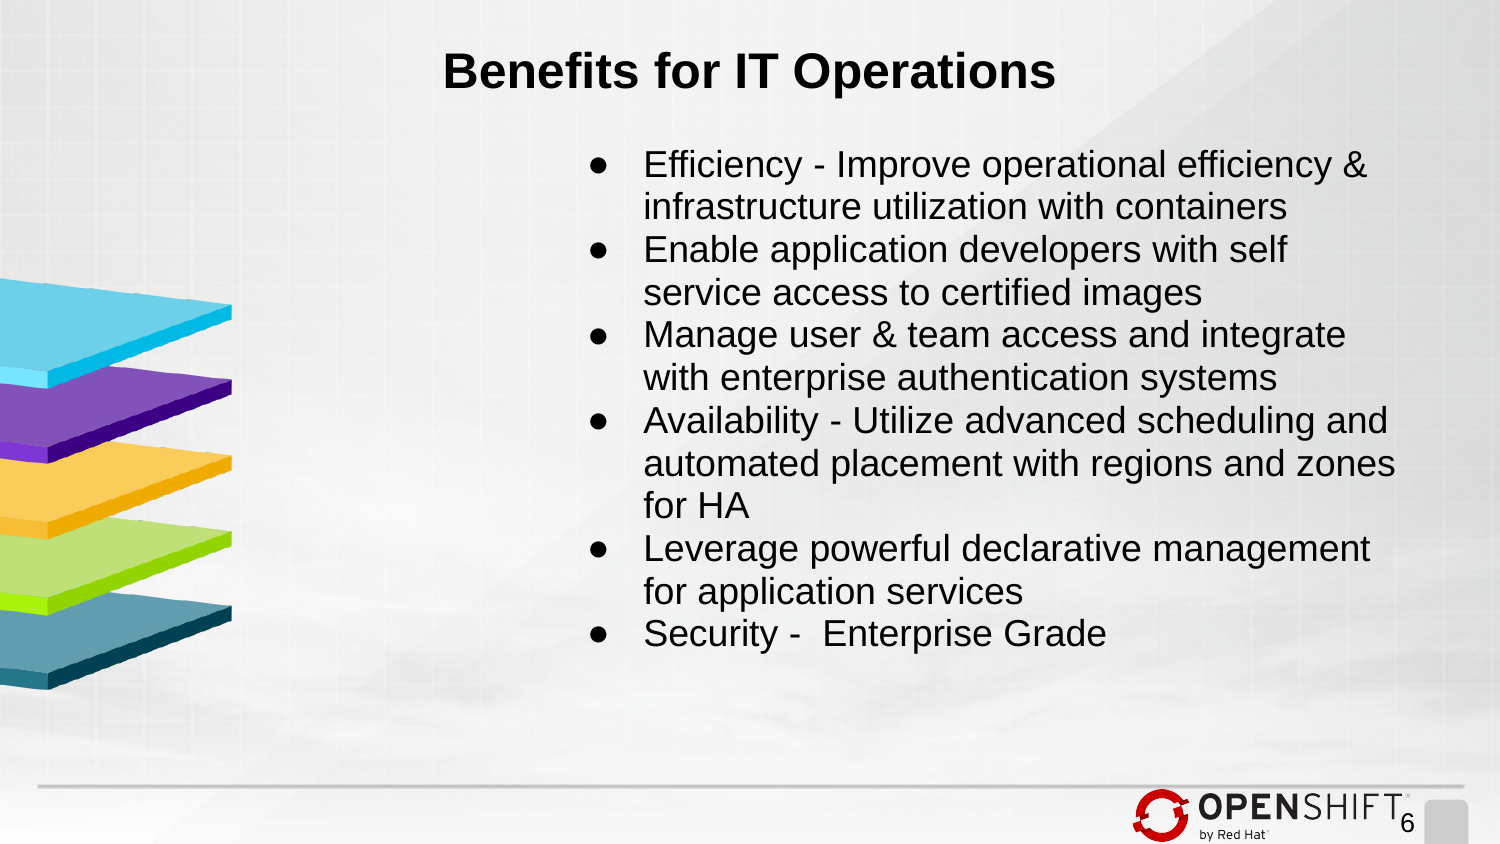

# Benefits for IT Operations
Efficiency - Improve operational efficiency & infrastructure utilization with containers
Enable application developers with self service access to certified images
Manage user & team access and integrate with enterprise authentication systems
Availability - Utilize advanced scheduling and automated placement with regions and zones for HA
Leverage powerful declarative management for application services
Security - Enterprise Grade